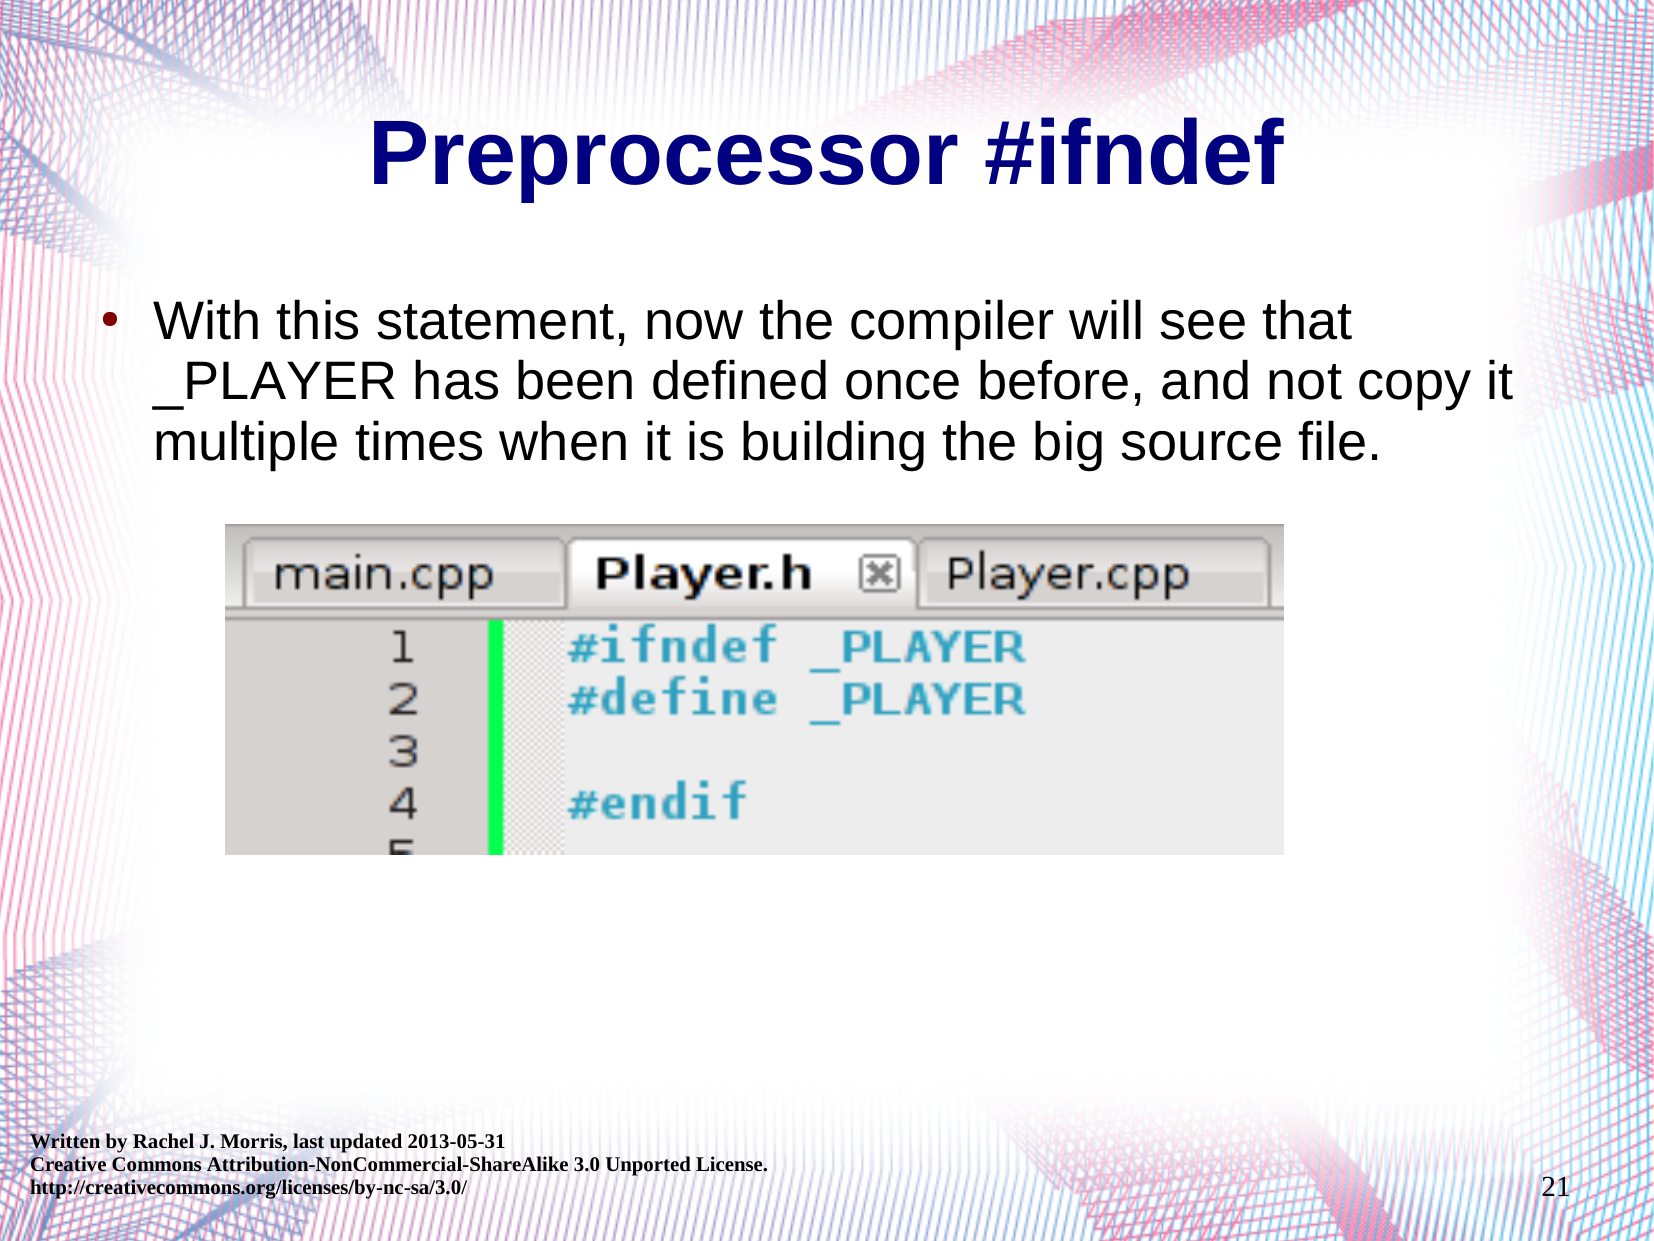

# Preprocessor #ifndef
With this statement, now the compiler will see that _PLAYER has been defined once before, and not copy it multiple times when it is building the big source file.
21